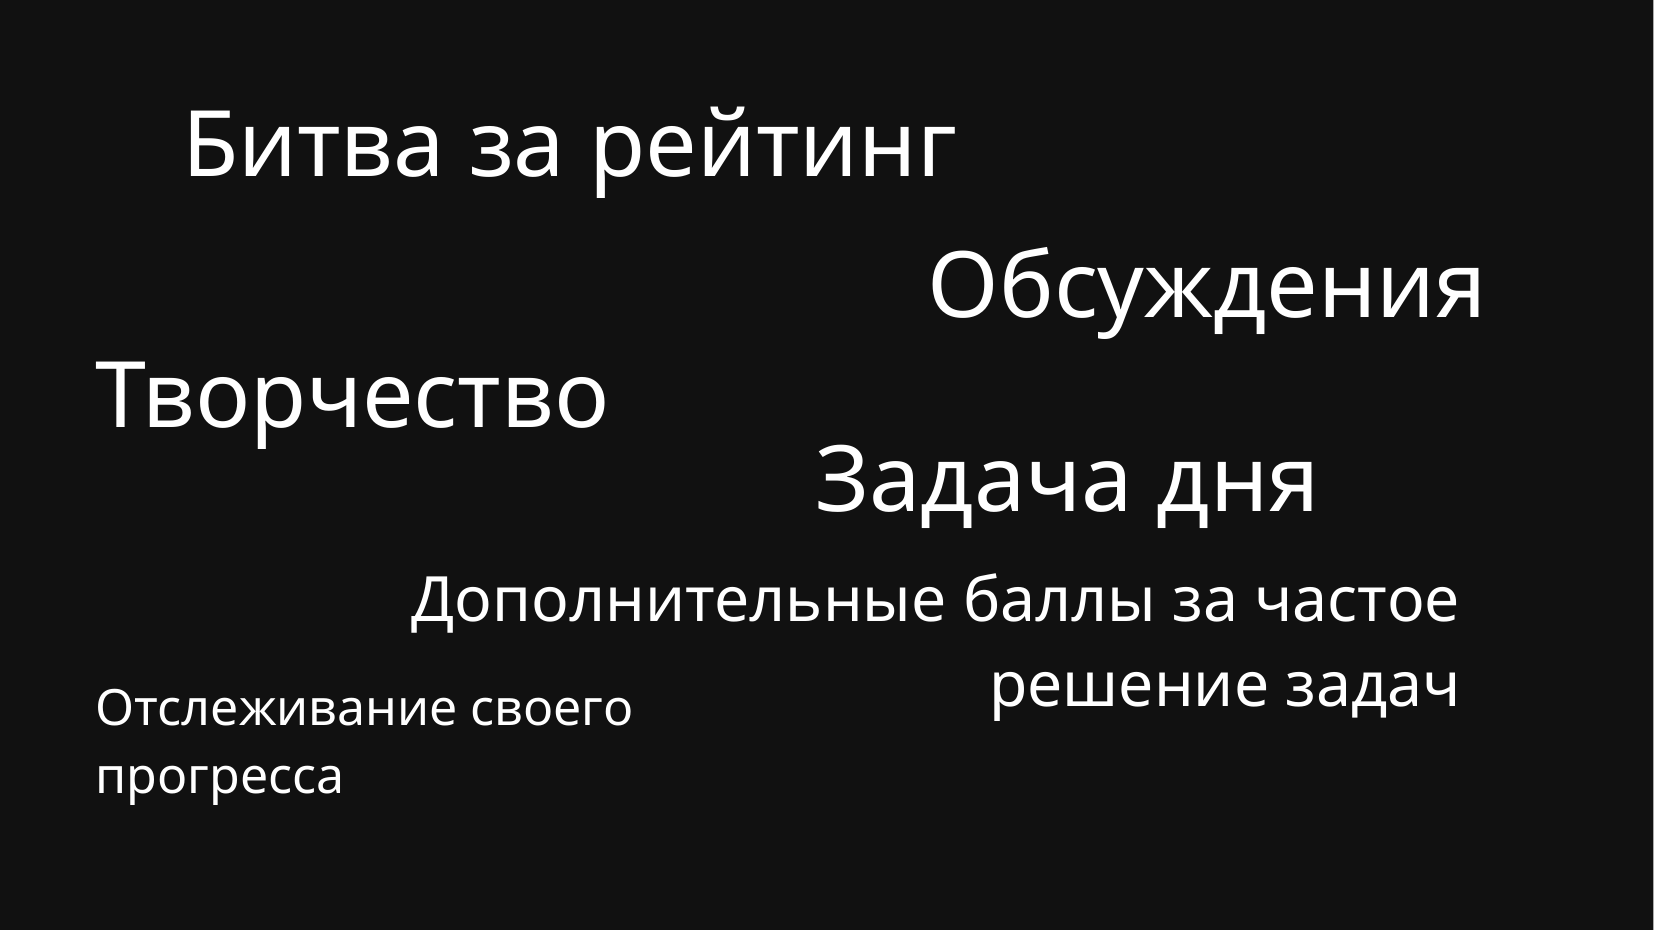

# Битва за рейтинг
Обсуждения
Творчество
Задача дня
Дополнительные баллы за частое решение задач
Отслеживание своего прогресса